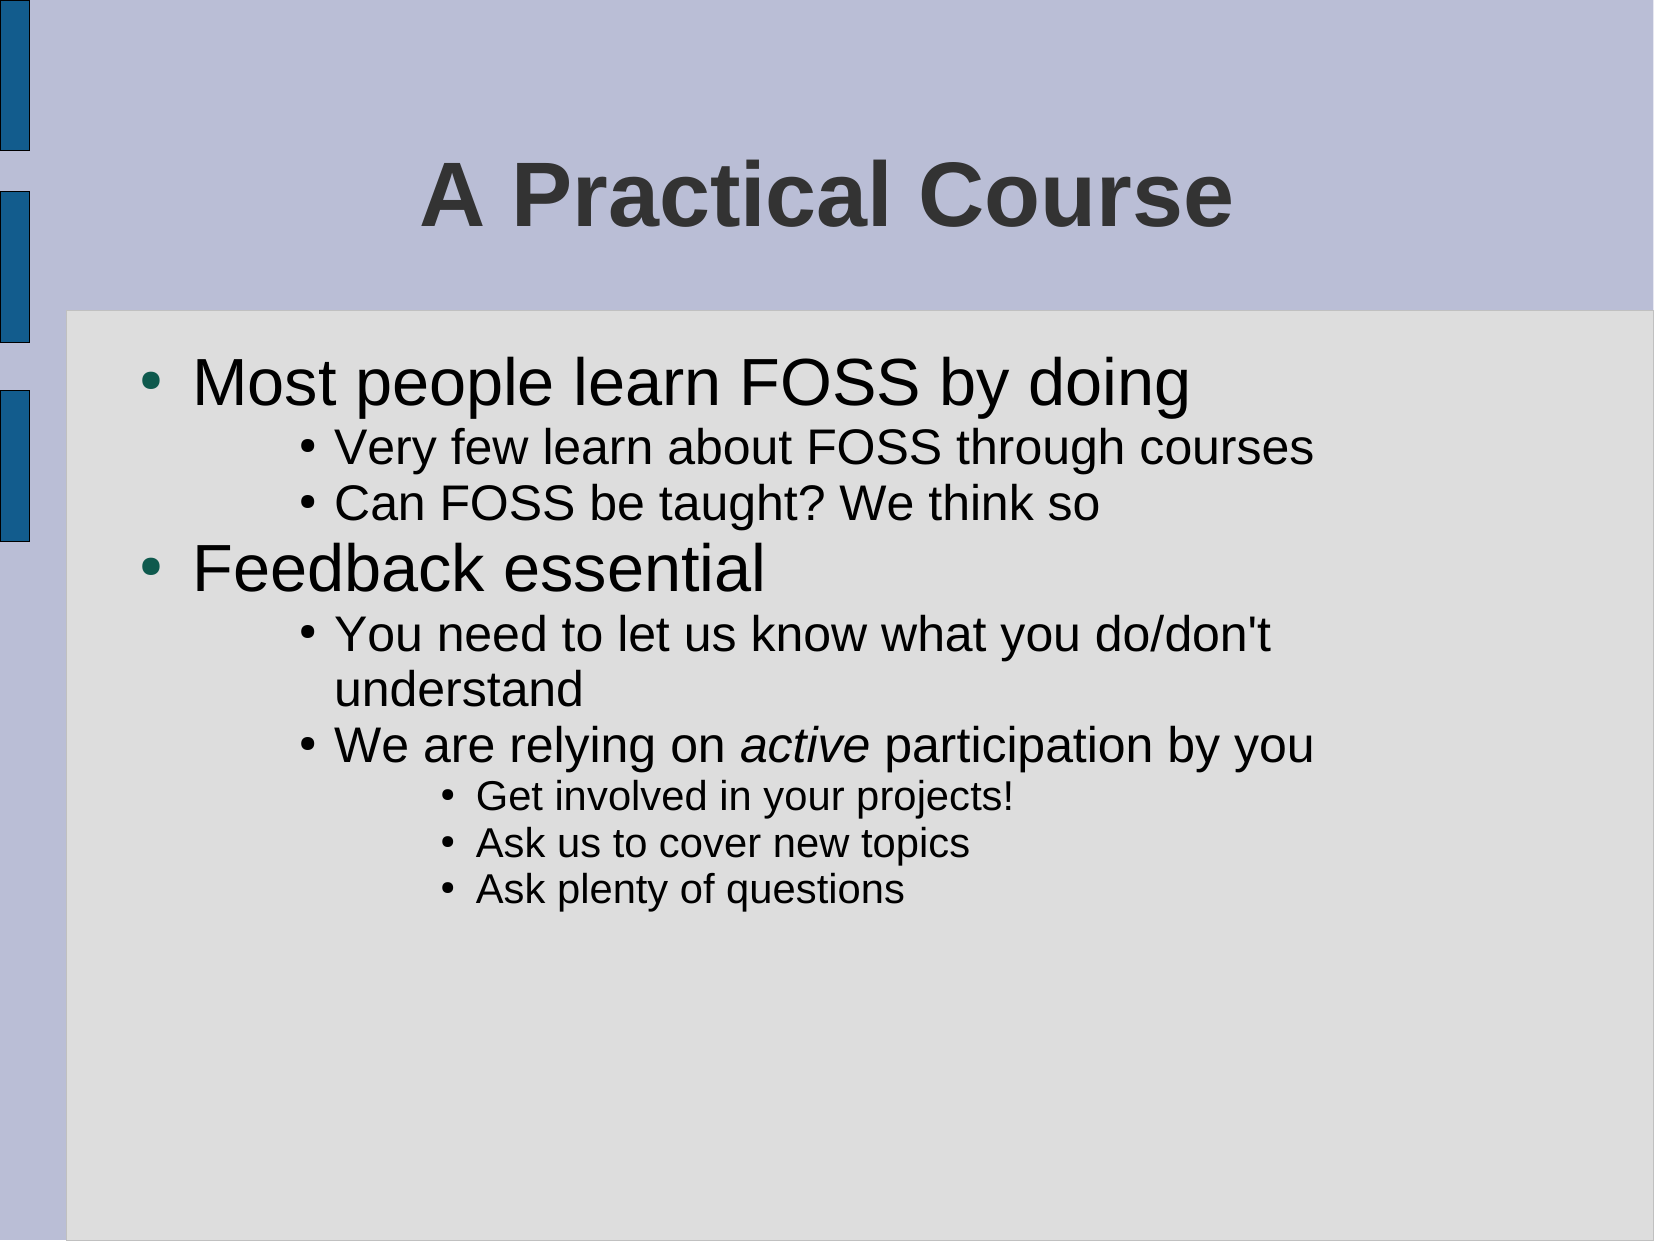

# A Practical Course
Most people learn FOSS by doing
Very few learn about FOSS through courses
Can FOSS be taught? We think so
Feedback essential
You need to let us know what you do/don't understand
We are relying on active participation by you
Get involved in your projects!
Ask us to cover new topics
Ask plenty of questions